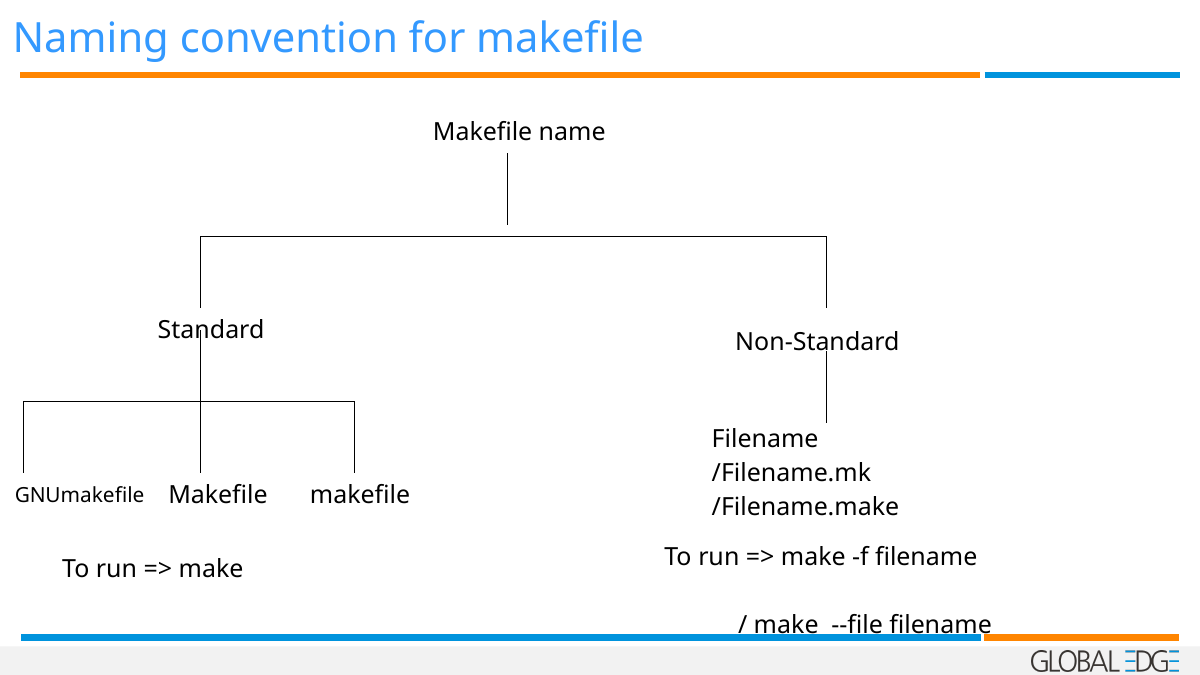

# Naming convention for makefile
Makefile name
Standard
Non-Standard
Filename
/Filename.mk
/Filename.make
Makefile
makefile
GNUmakefile
To run => make -f filename
	/ make --file filename
To run => make